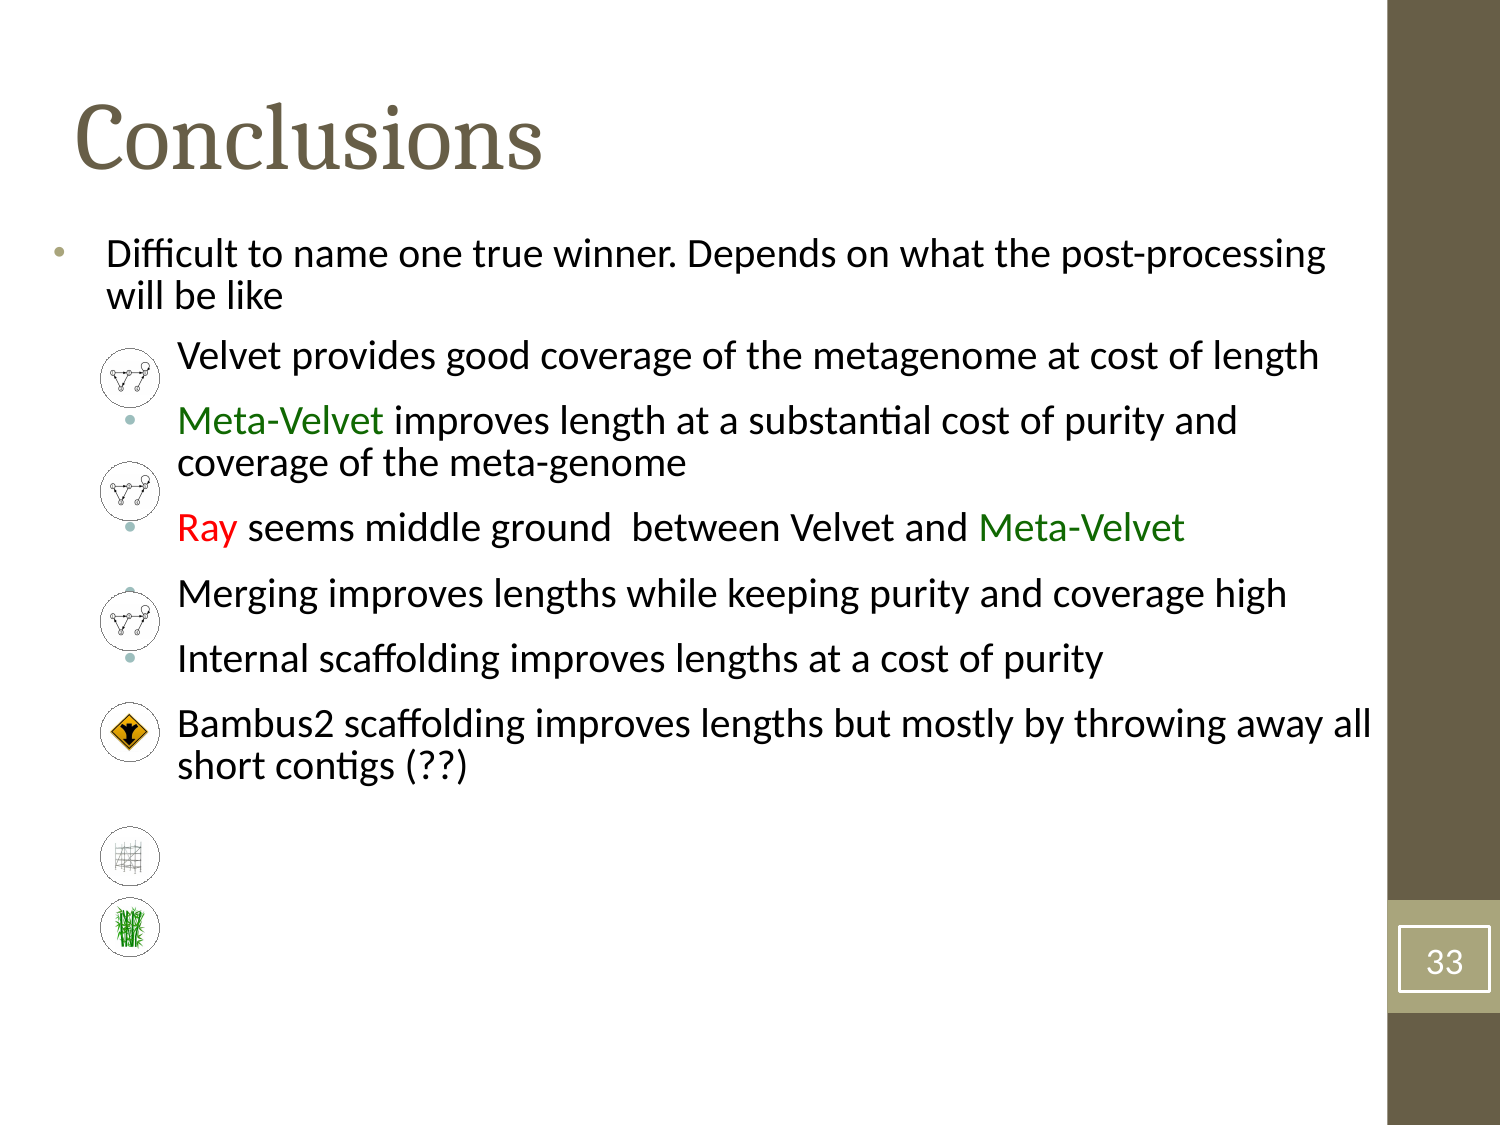

# Conclusions
Difficult to name one true winner. Depends on what the post-processing will be like
Velvet provides good coverage of the metagenome at cost of length
Meta-Velvet improves length at a substantial cost of purity and coverage of the meta-genome
Ray seems middle ground between Velvet and Meta-Velvet
Merging improves lengths while keeping purity and coverage high
Internal scaffolding improves lengths at a cost of purity
Bambus2 scaffolding improves lengths but mostly by throwing away all short contigs (??)
33